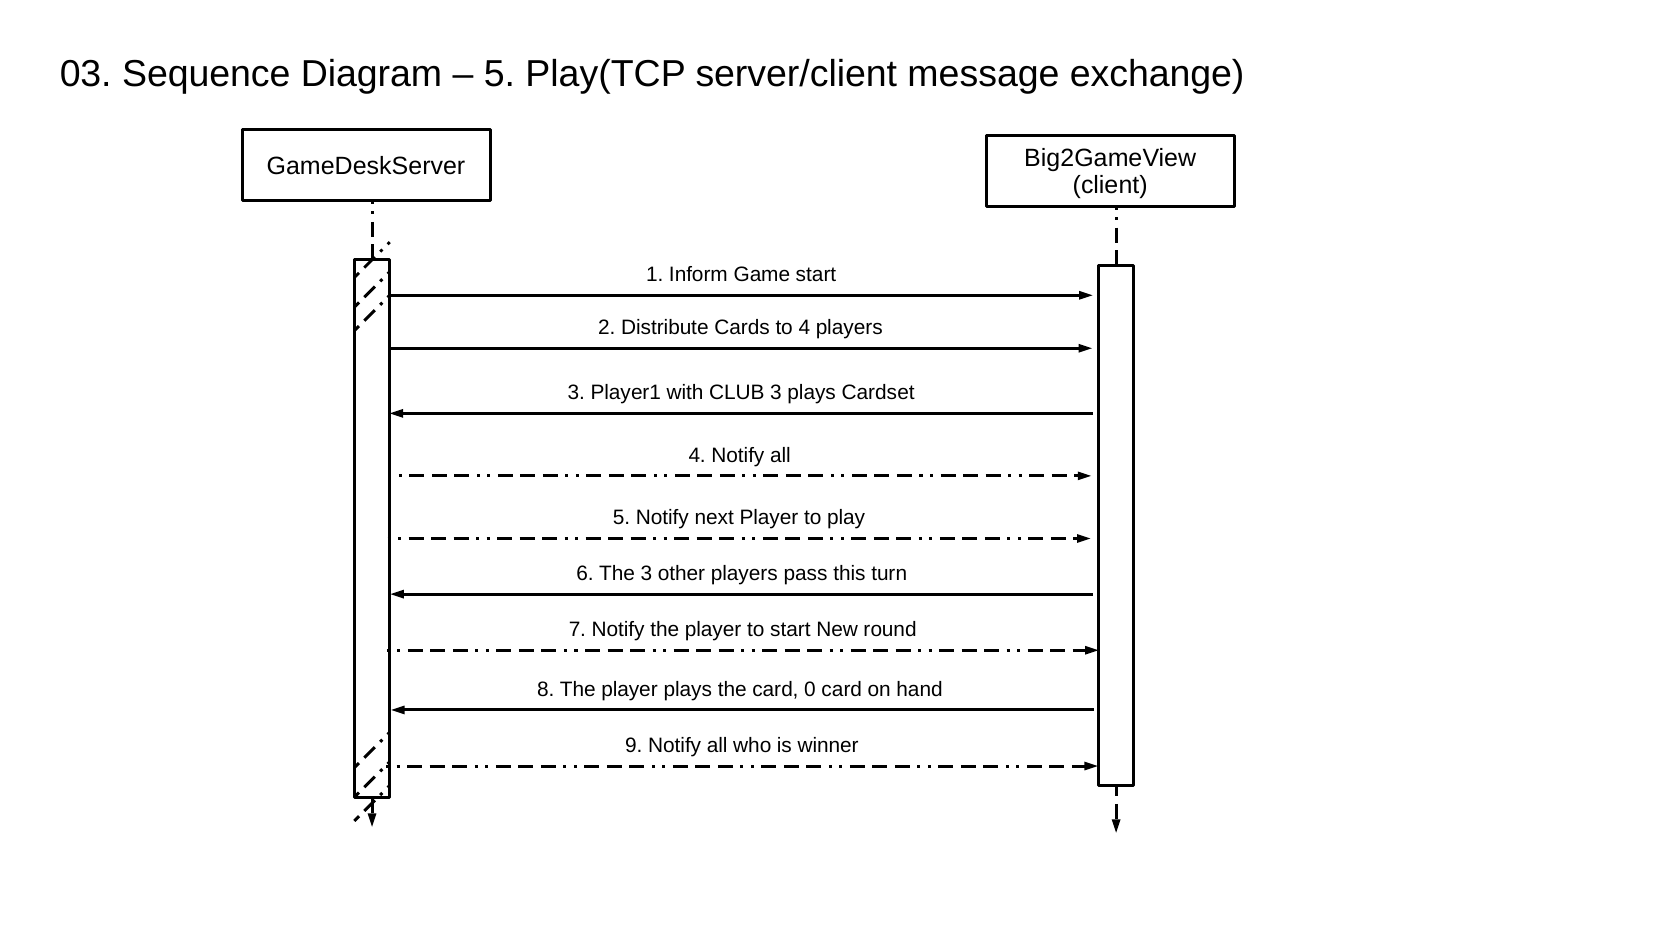

03. Sequence Diagram – 5. Play(TCP server/client message exchange)
GameDeskServer
Big2GameView
(client)
1. Inform Game start
2. Distribute Cards to 4 players
3. Player1 with CLUB 3 plays Cardset
4. Notify all
5. Notify next Player to play
6. The 3 other players pass this turn
7. Notify the player to start New round
8. The player plays the card, 0 card on hand
9. Notify all who is winner